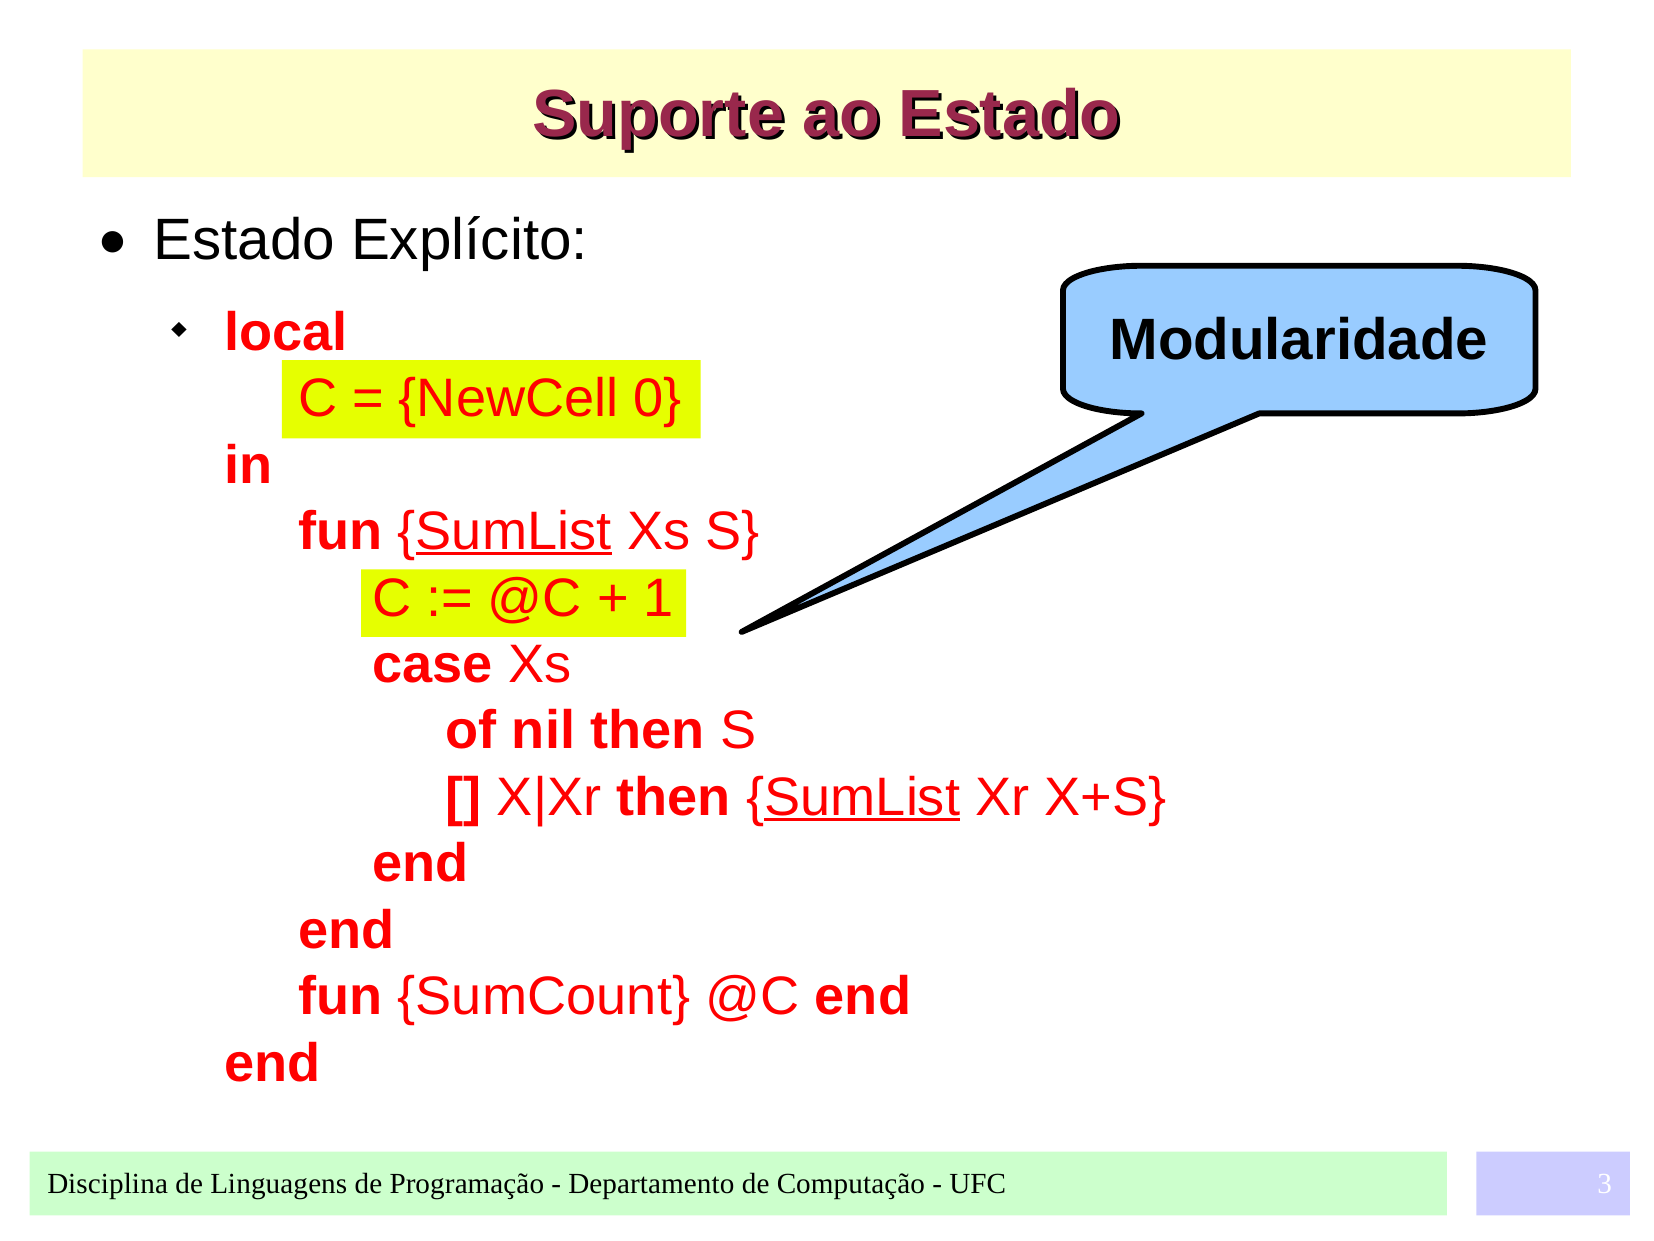

# Suporte ao Estado
Estado Explícito:
local
	C = {NewCell 0}
in
	fun {SumList Xs S}
		C := @C + 1
		case Xs
			of nil then S
			[] X|Xr then {SumList Xr X+S}
		end
	end
	fun {SumCount} @C end
end
Modularidade
Disciplina de Linguagens de Programação - Departamento de Computação - UFC
3